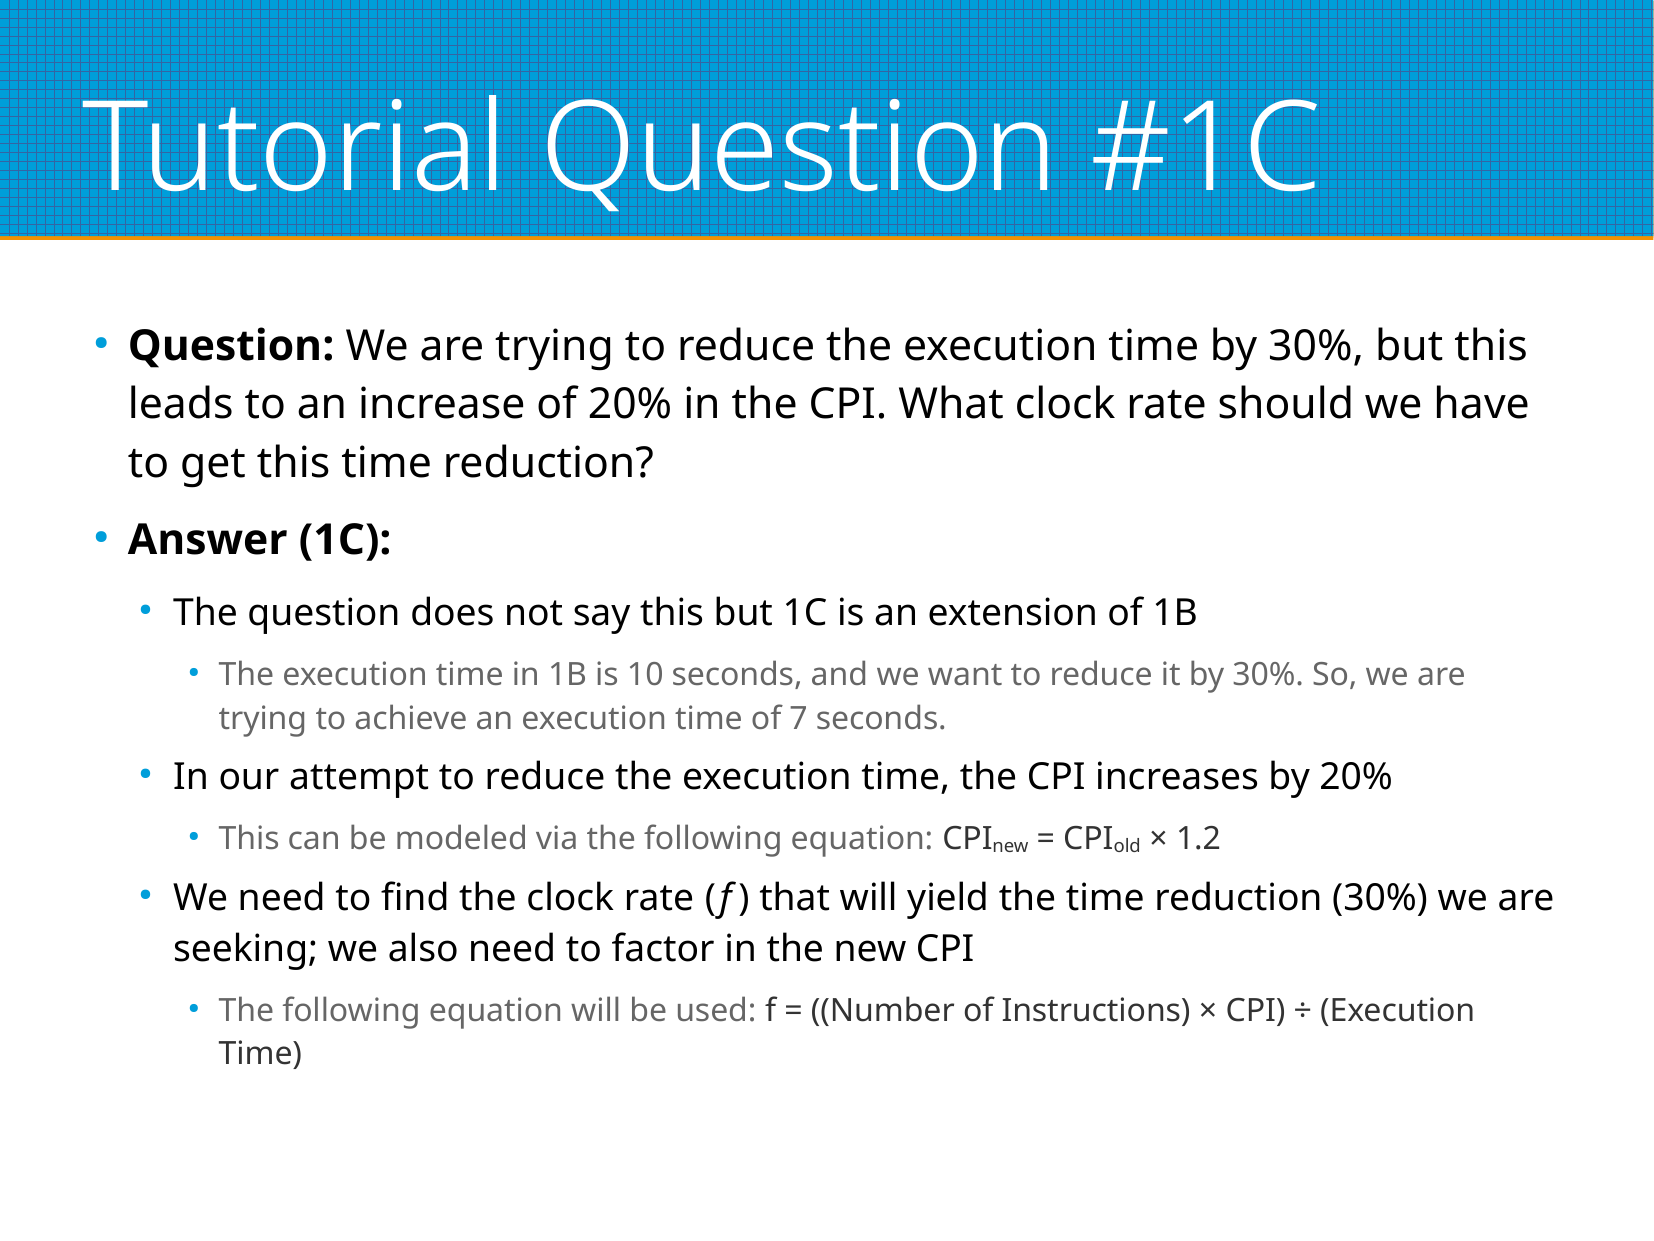

# Tutorial Question #1C
Question: We are trying to reduce the execution time by 30%, but this leads to an increase of 20% in the CPI. What clock rate should we have to get this time reduction?
Answer (1C):
The question does not say this but 1C is an extension of 1B
The execution time in 1B is 10 seconds, and we want to reduce it by 30%. So, we are trying to achieve an execution time of 7 seconds.
In our attempt to reduce the execution time, the CPI increases by 20%
This can be modeled via the following equation: CPInew = CPIold × 1.2
We need to find the clock rate (f) that will yield the time reduction (30%) we are seeking; we also need to factor in the new CPI
The following equation will be used: f = ((Number of Instructions) × CPI) ÷ (Execution Time)